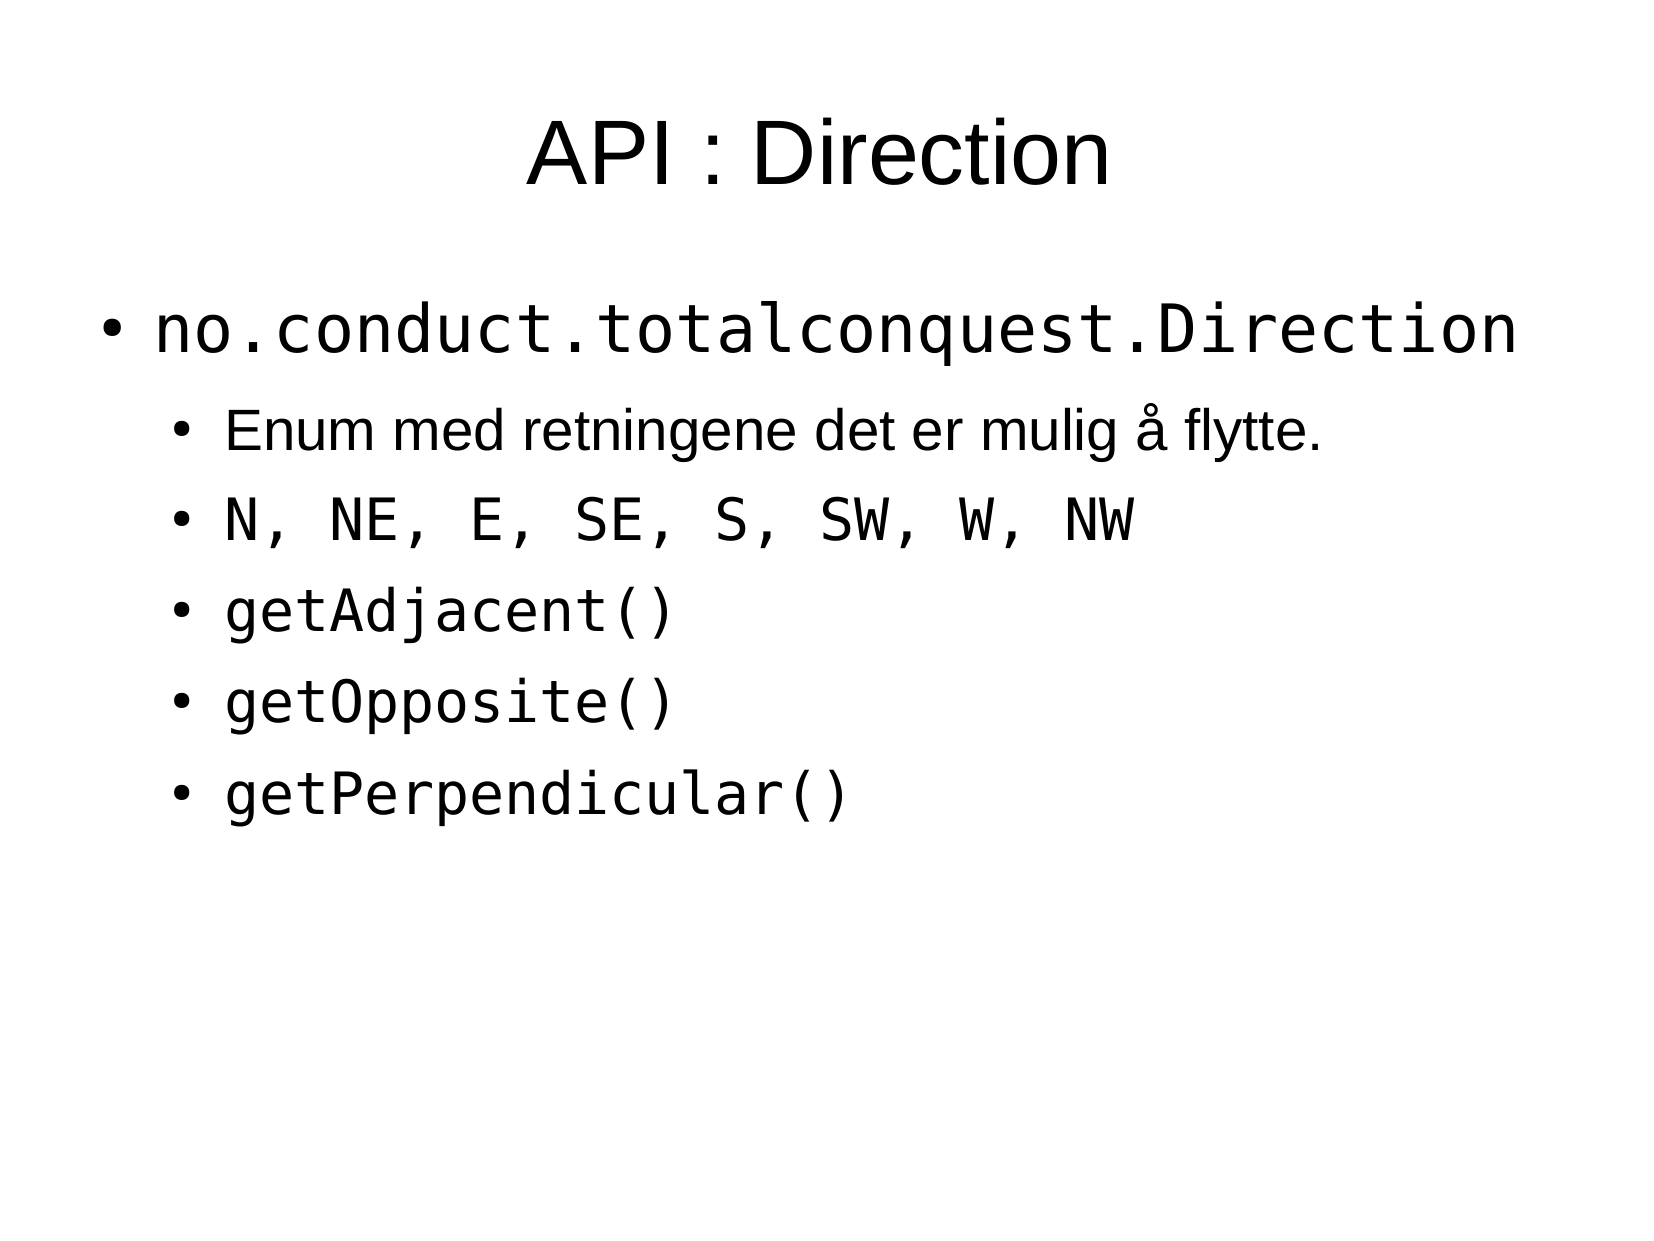

# API : Direction
no.conduct.totalconquest.Direction
Enum med retningene det er mulig å flytte.
N, NE, E, SE, S, SW, W, NW
getAdjacent()
getOpposite()
getPerpendicular()